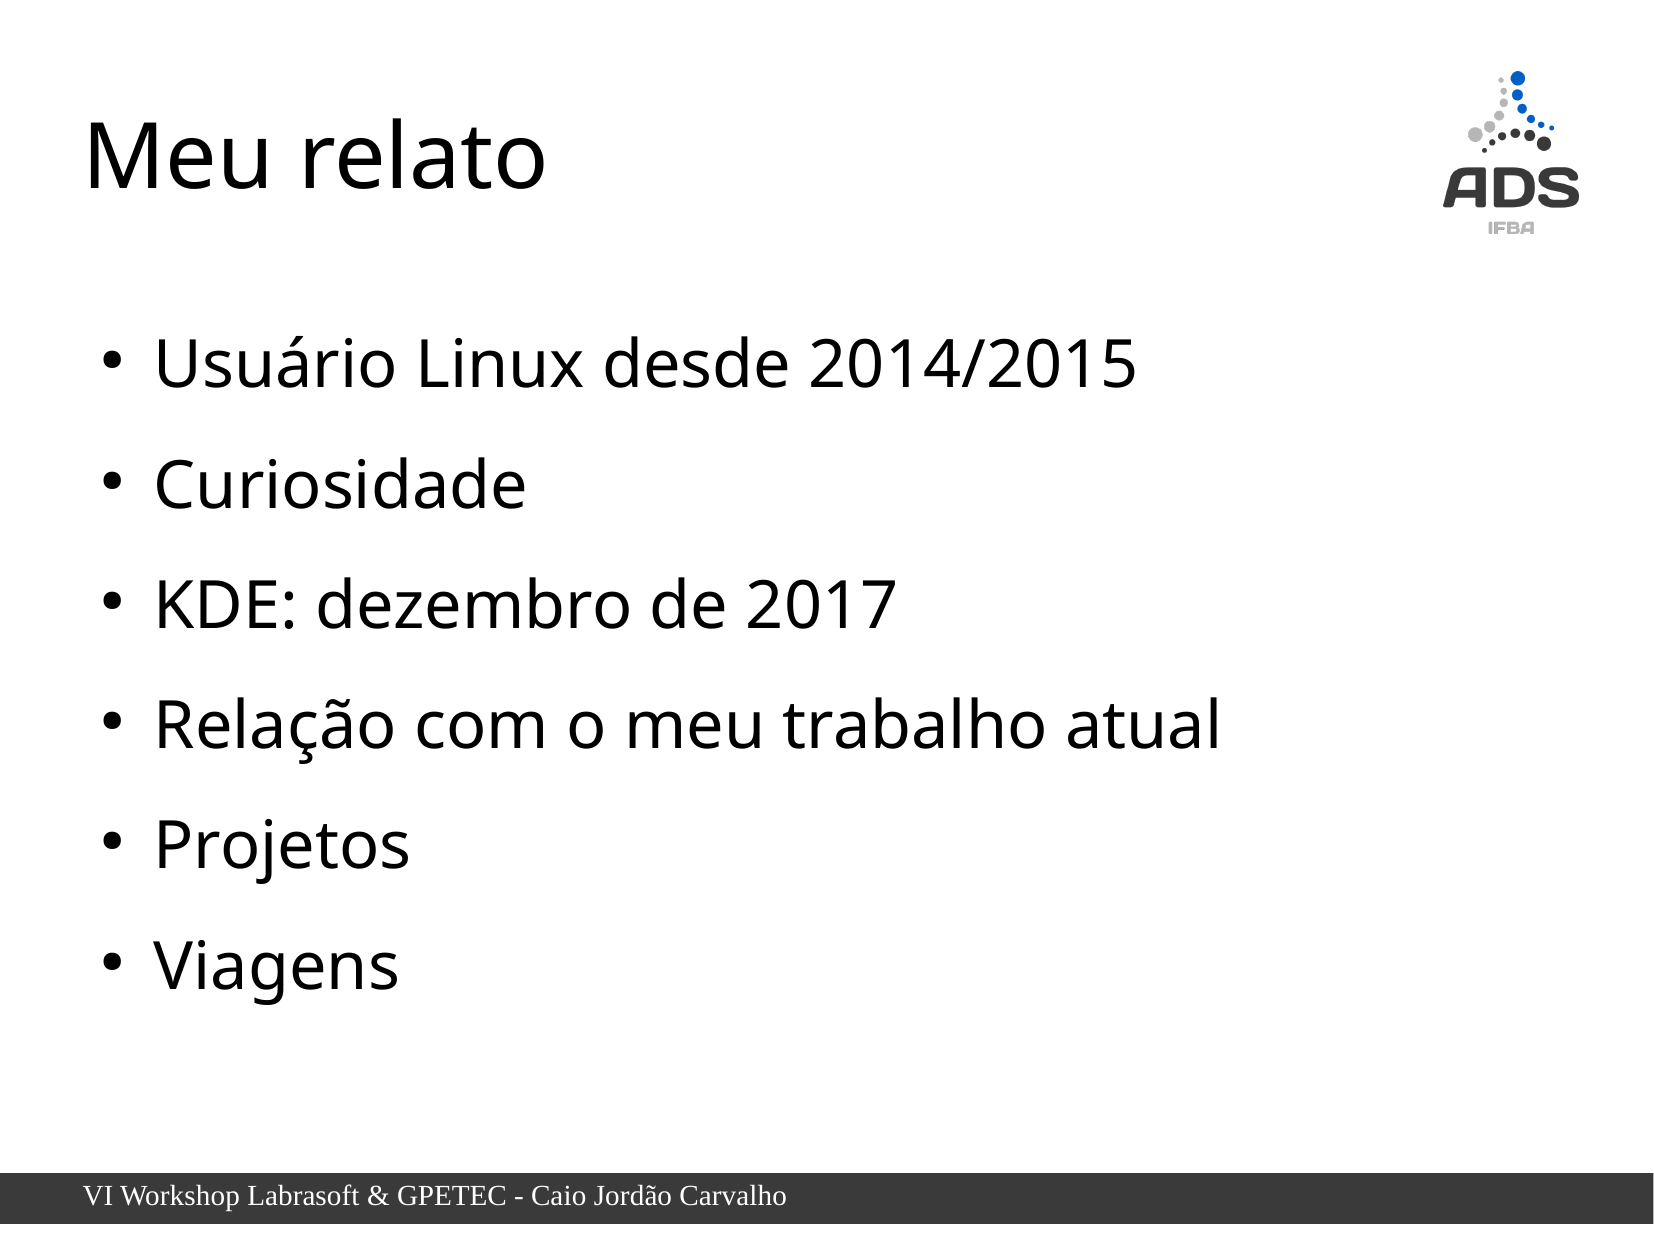

# Meu relato
Usuário Linux desde 2014/2015
Curiosidade
KDE: dezembro de 2017
Relação com o meu trabalho atual
Projetos
Viagens